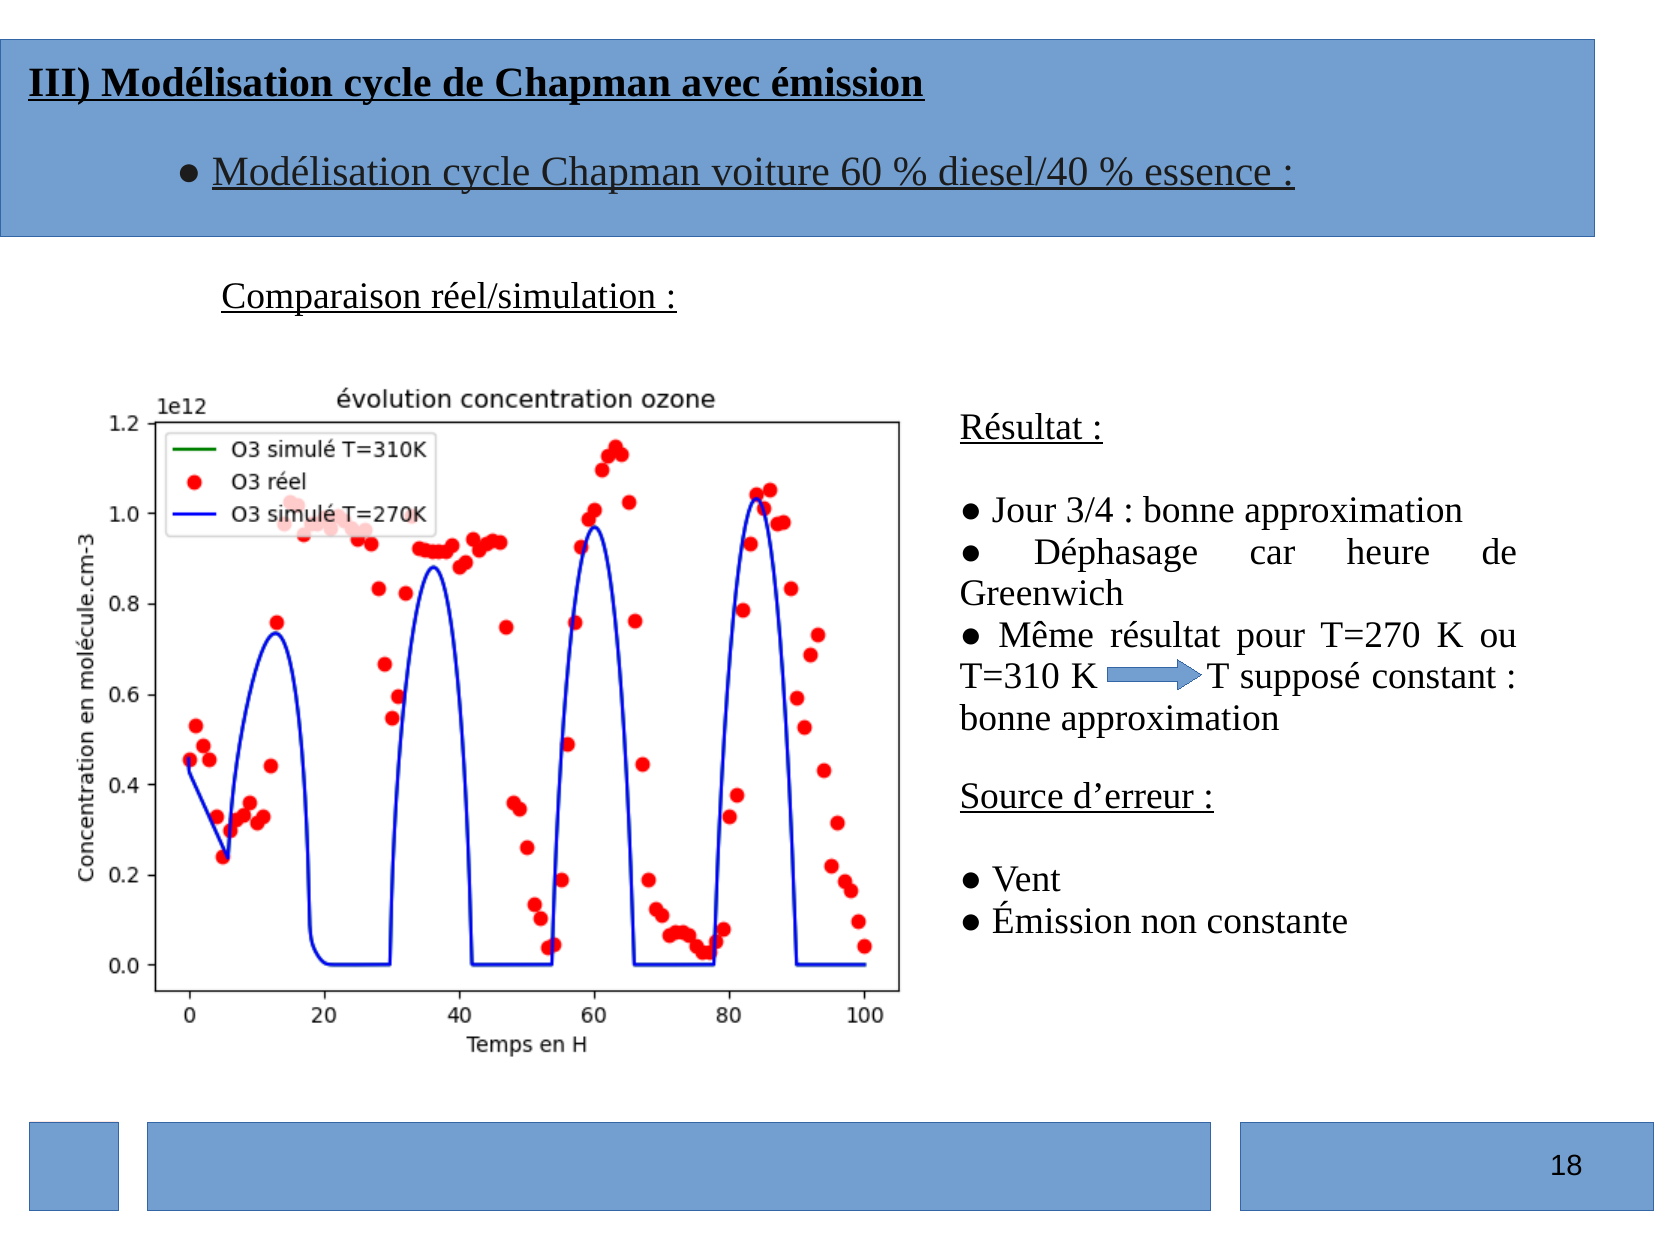

III) Modélisation cycle de Chapman avec émission
● Modélisation cycle Chapman voiture 60 % diesel/40 % essence :
Comparaison réel/simulation :
Résultat :
● Jour 3/4 : bonne approximation
● Déphasage car heure de Greenwich
● Même résultat pour T=270 K ou T=310 K T supposé constant : bonne approximation
Source d’erreur :
● Vent
● Émission non constante
18